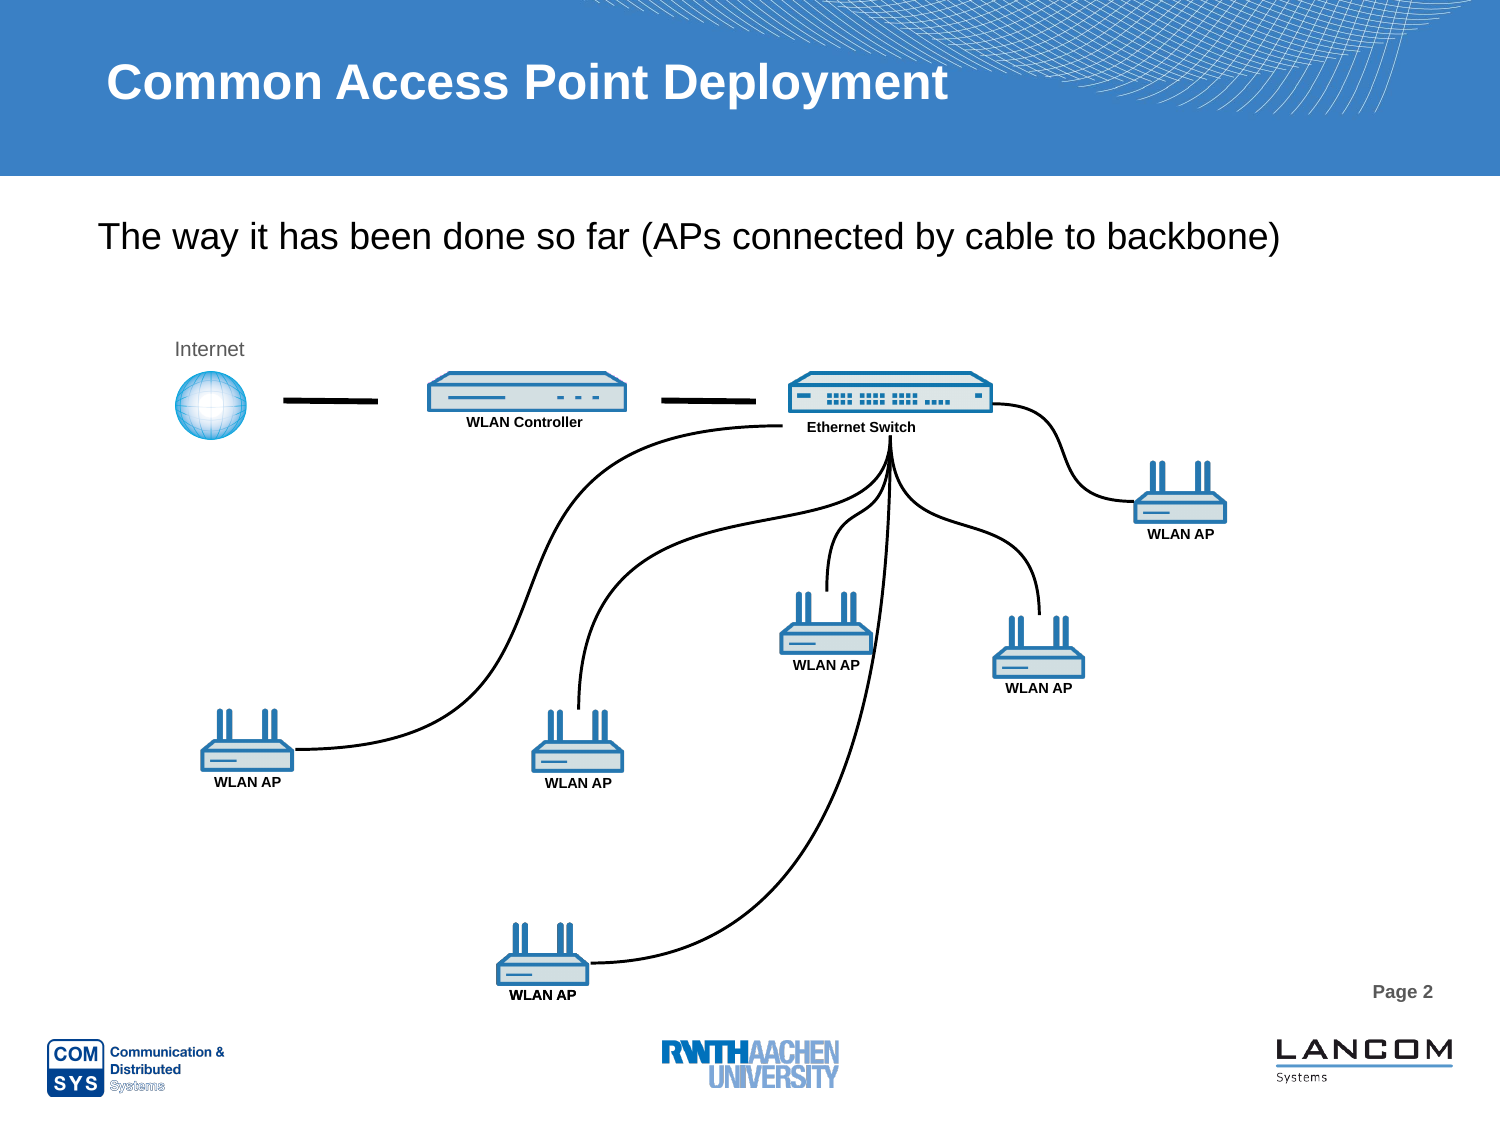

# Common Access Point Deployment
The way it has been done so far (APs connected by cable to backbone)
Internet
WLAN Controller
Ethernet Switch
WLAN AP
WLAN AP
WLAN AP
WLAN AP
WLAN AP
WLAN AP
WLAN AP